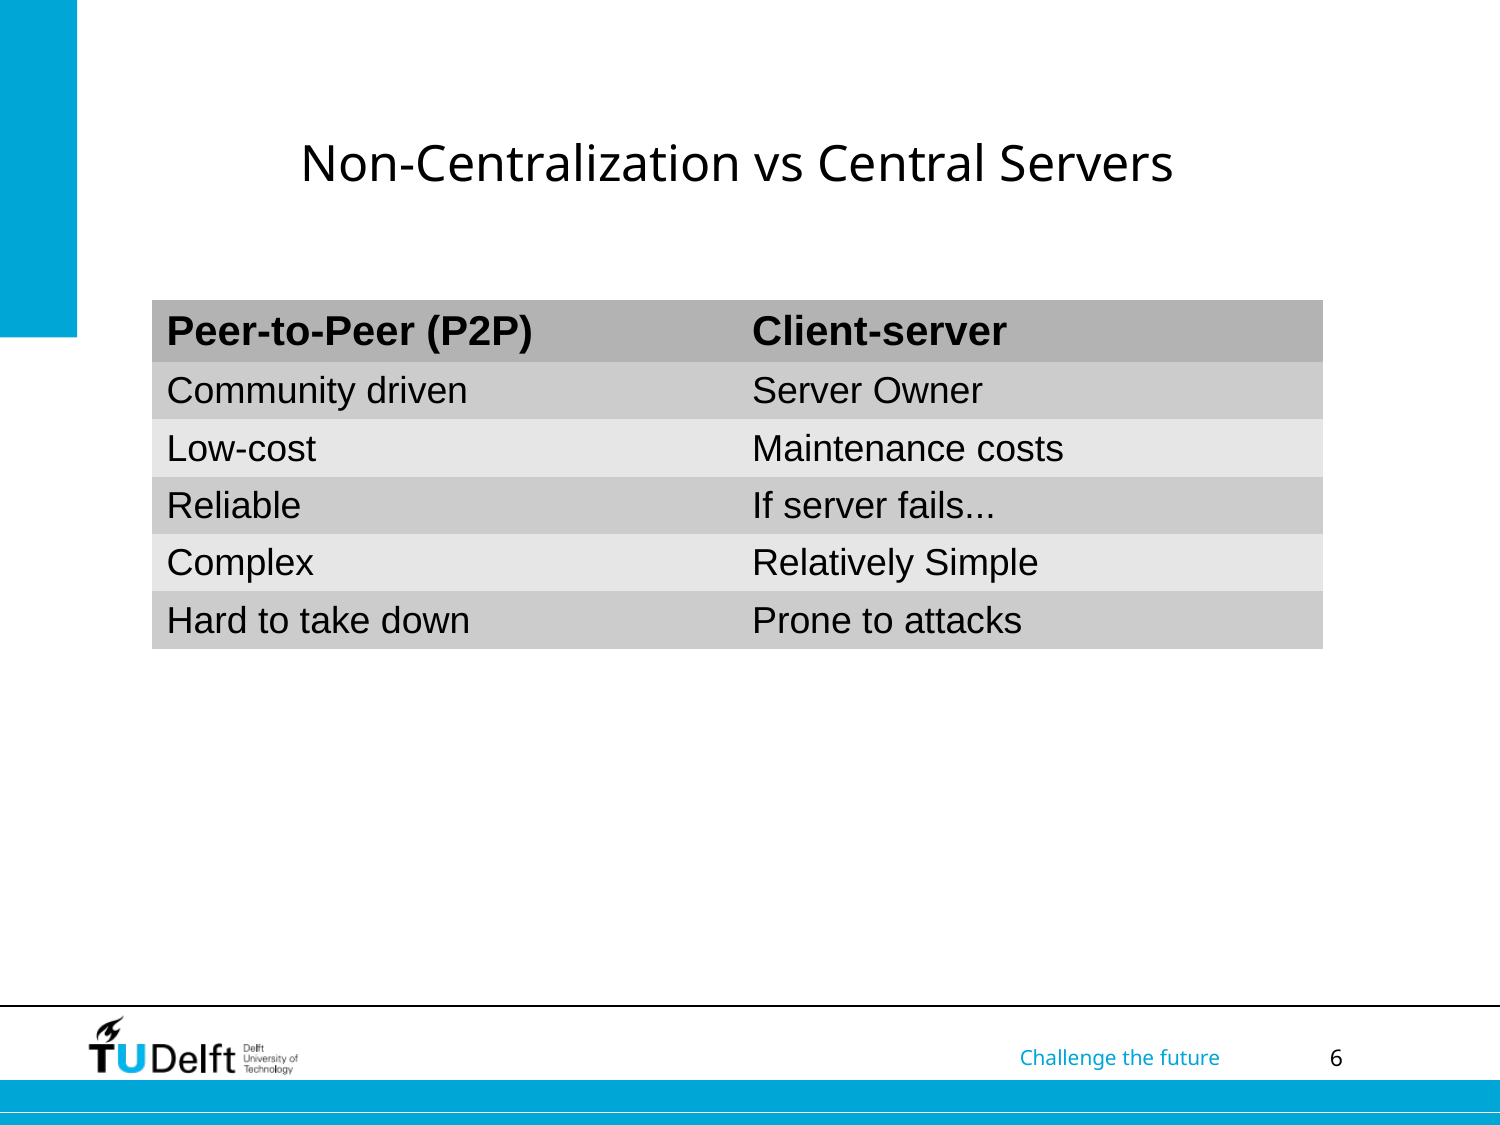

# Non-Centralization vs Central Servers
| Peer-to-Peer (P2P) | Client-server |
| --- | --- |
| Community driven | Server Owner |
| Low-cost | Maintenance costs |
| Reliable | If server fails... |
| Complex | Relatively Simple |
| Hard to take down | Prone to attacks |